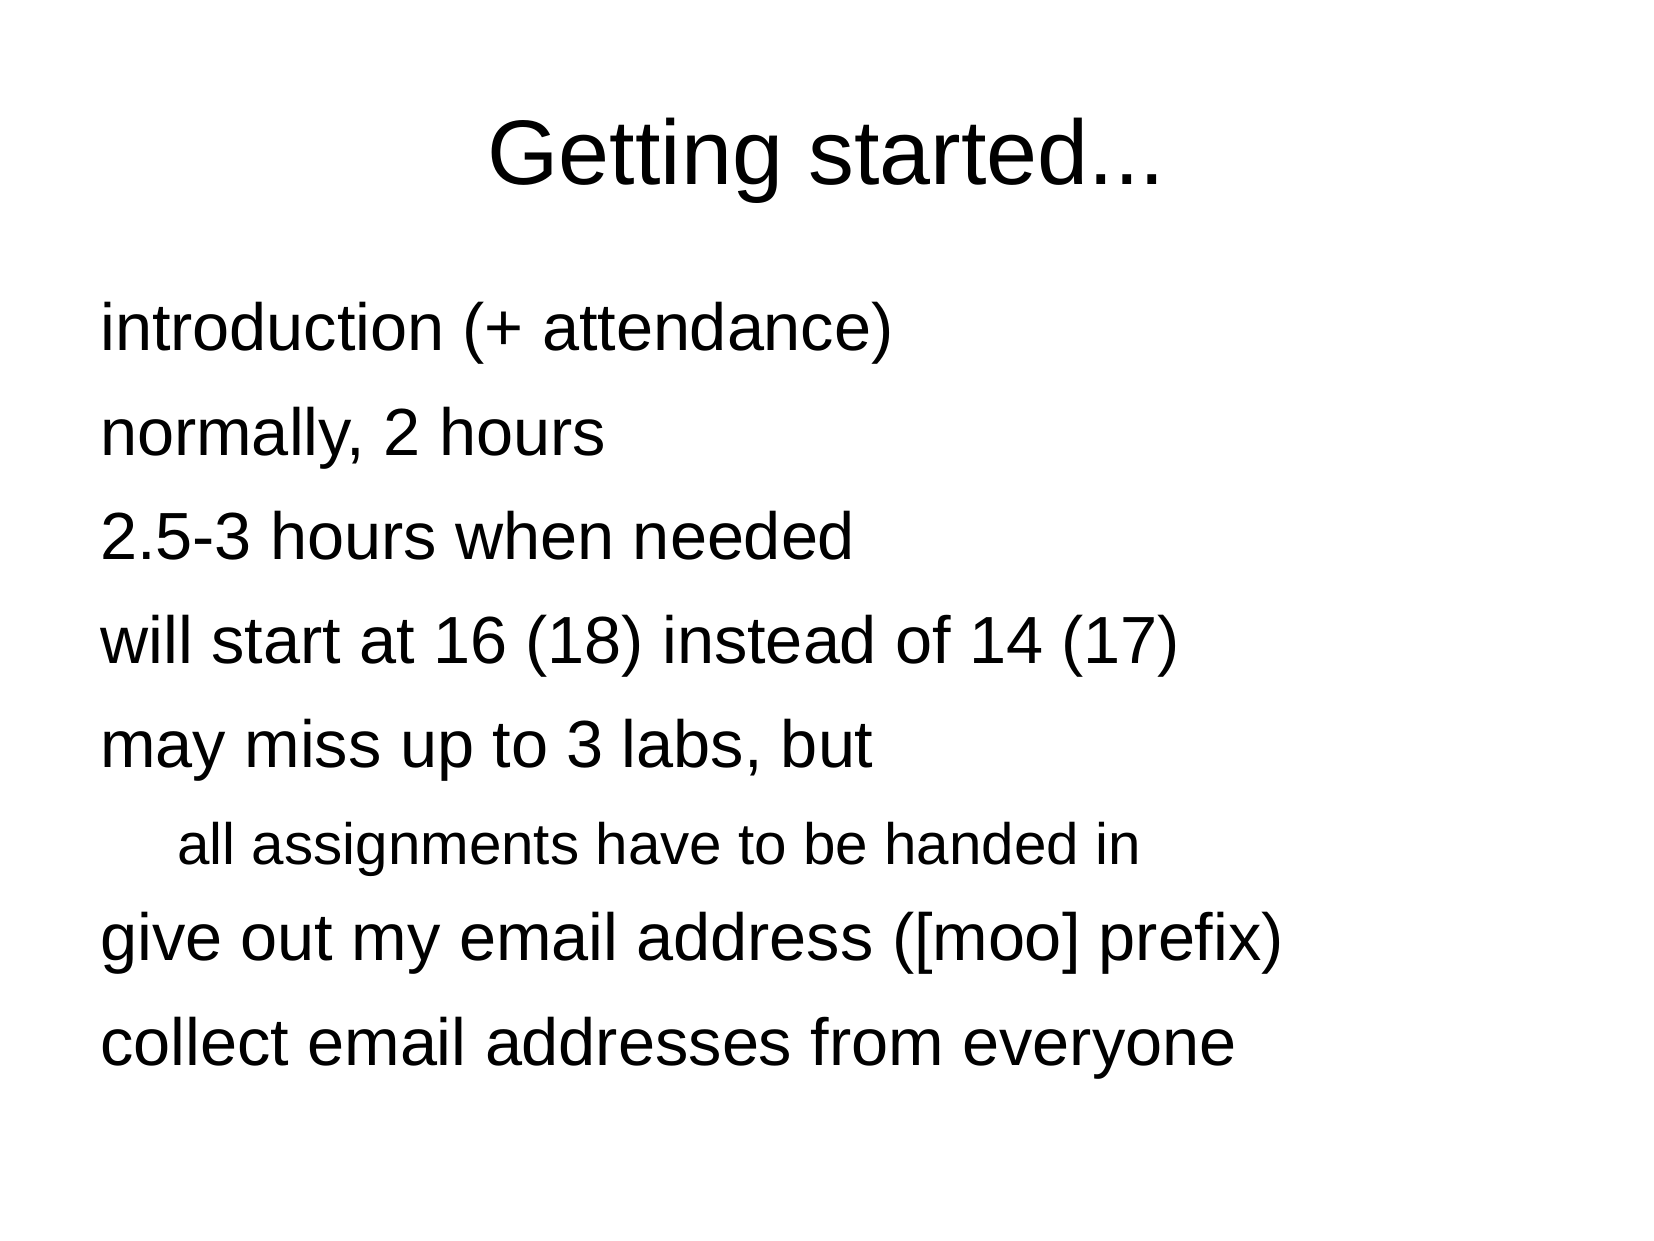

# Getting started...
introduction (+ attendance)
normally, 2 hours
2.5-3 hours when needed
will start at 16 (18) instead of 14 (17)
may miss up to 3 labs, but
all assignments have to be handed in
give out my email address ([moo] prefix)
collect email addresses from everyone